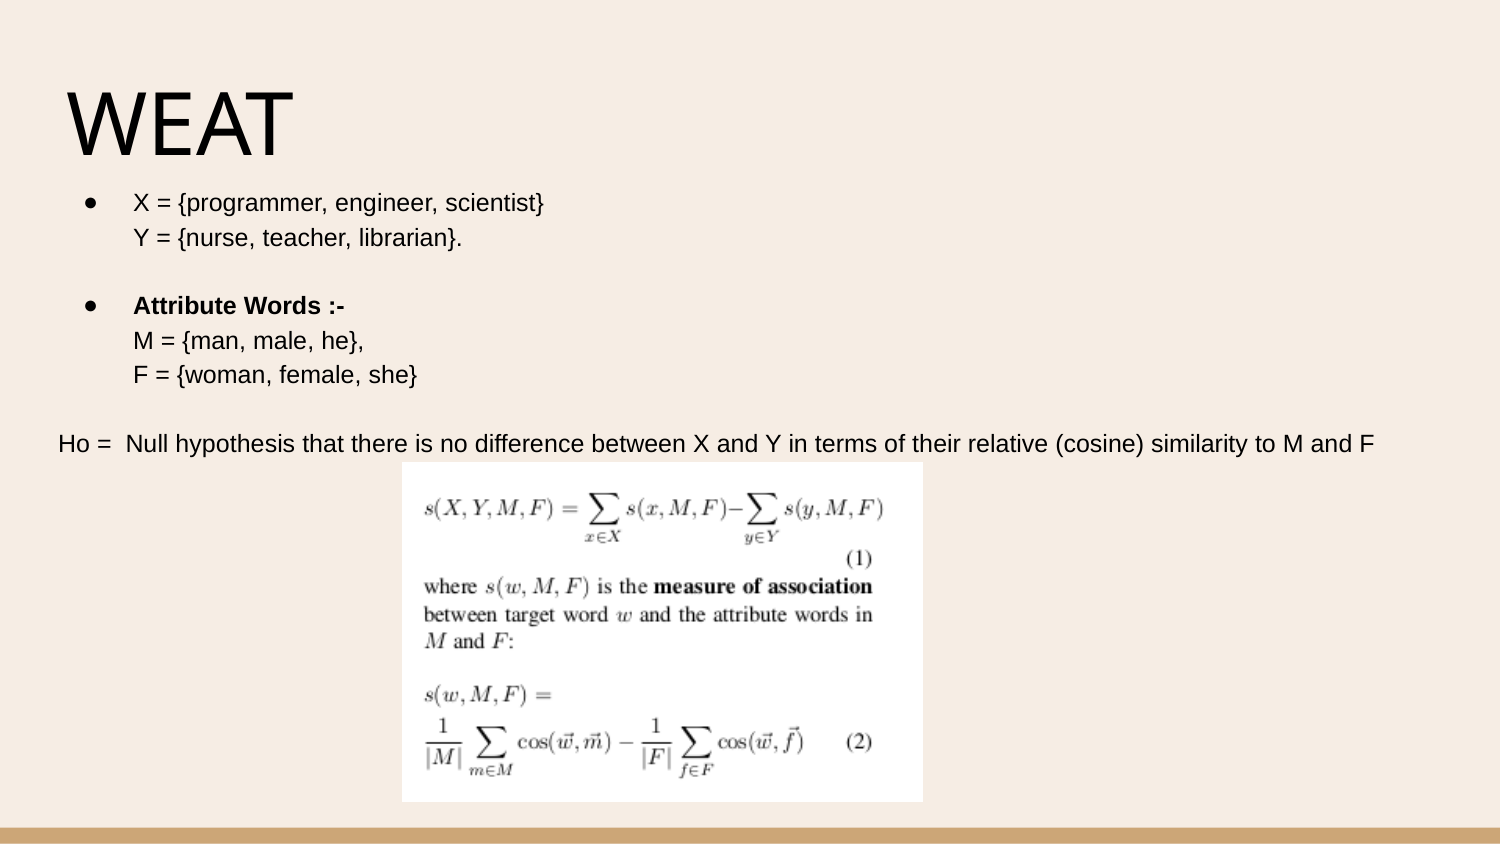

# WEAT
X = {programmer, engineer, scientist}
Y = {nurse, teacher, librarian}.
Attribute Words :-
 	M = {man, male, he},
F = {woman, female, she}
Ho = Null hypothesis that there is no difference between X and Y in terms of their relative (cosine) similarity to M and F